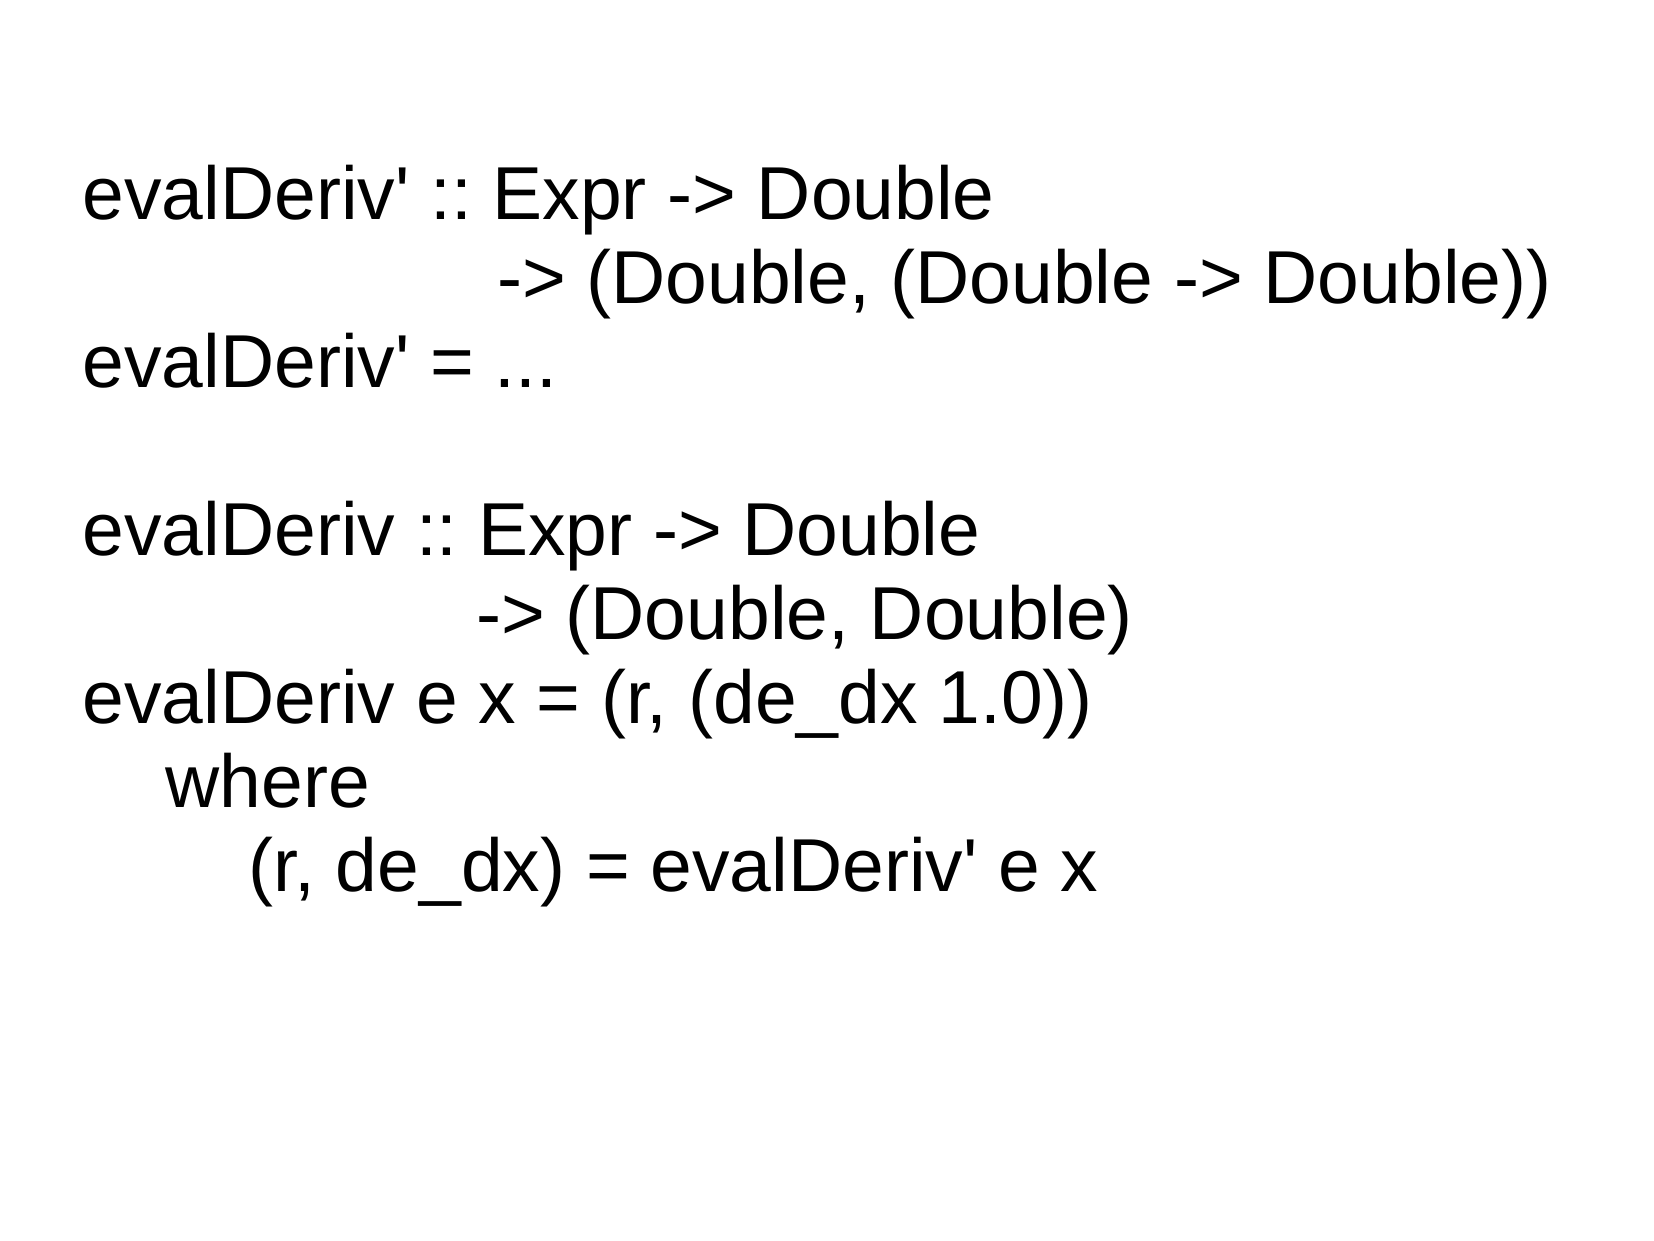

# evalDeriv' :: Expr -> Double -> (Double, (Double -> Double))
evalDeriv' = ...
evalDeriv :: Expr -> Double
 -> (Double, Double)
evalDeriv e x = (r, (de_dx 1.0))
 where
 (r, de_dx) = evalDeriv' e x